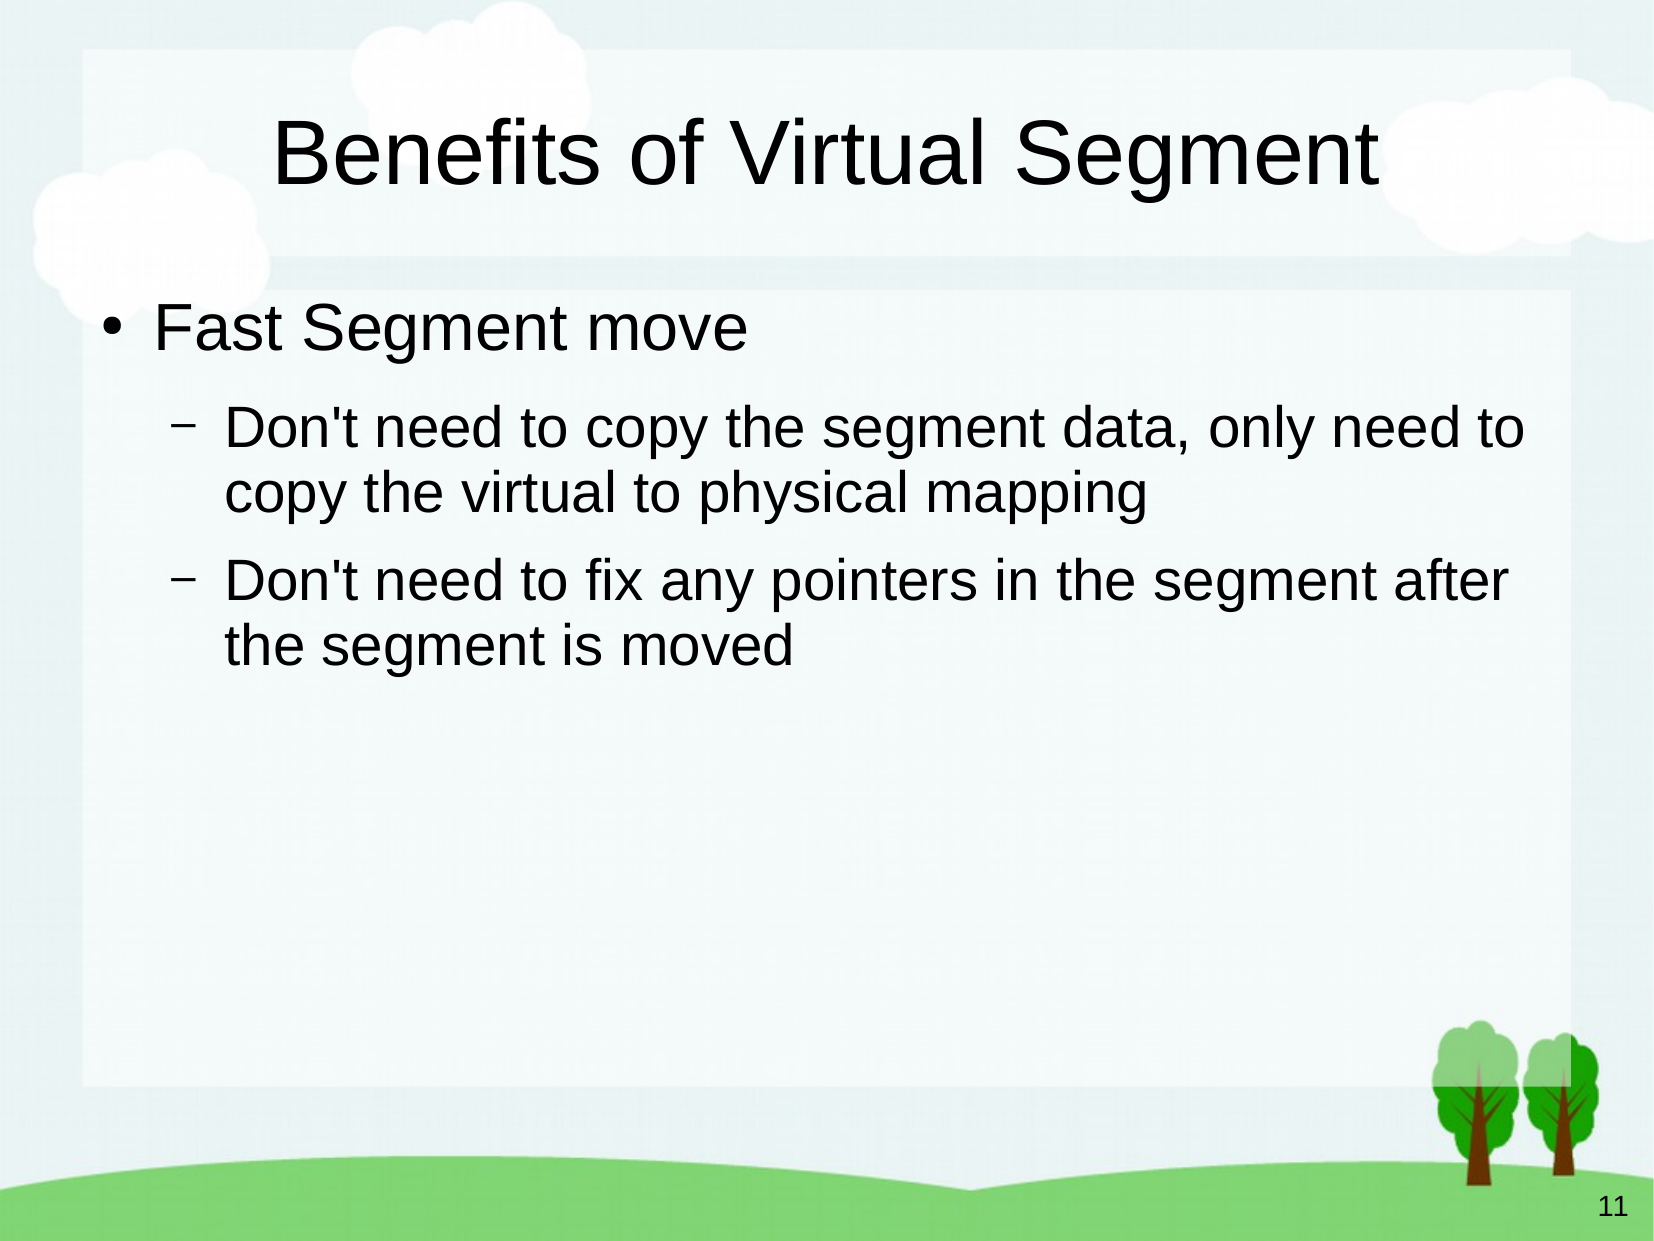

# Benefits of Virtual Segment
Fast Segment move
Don't need to copy the segment data, only need to copy the virtual to physical mapping
Don't need to fix any pointers in the segment after the segment is moved
11